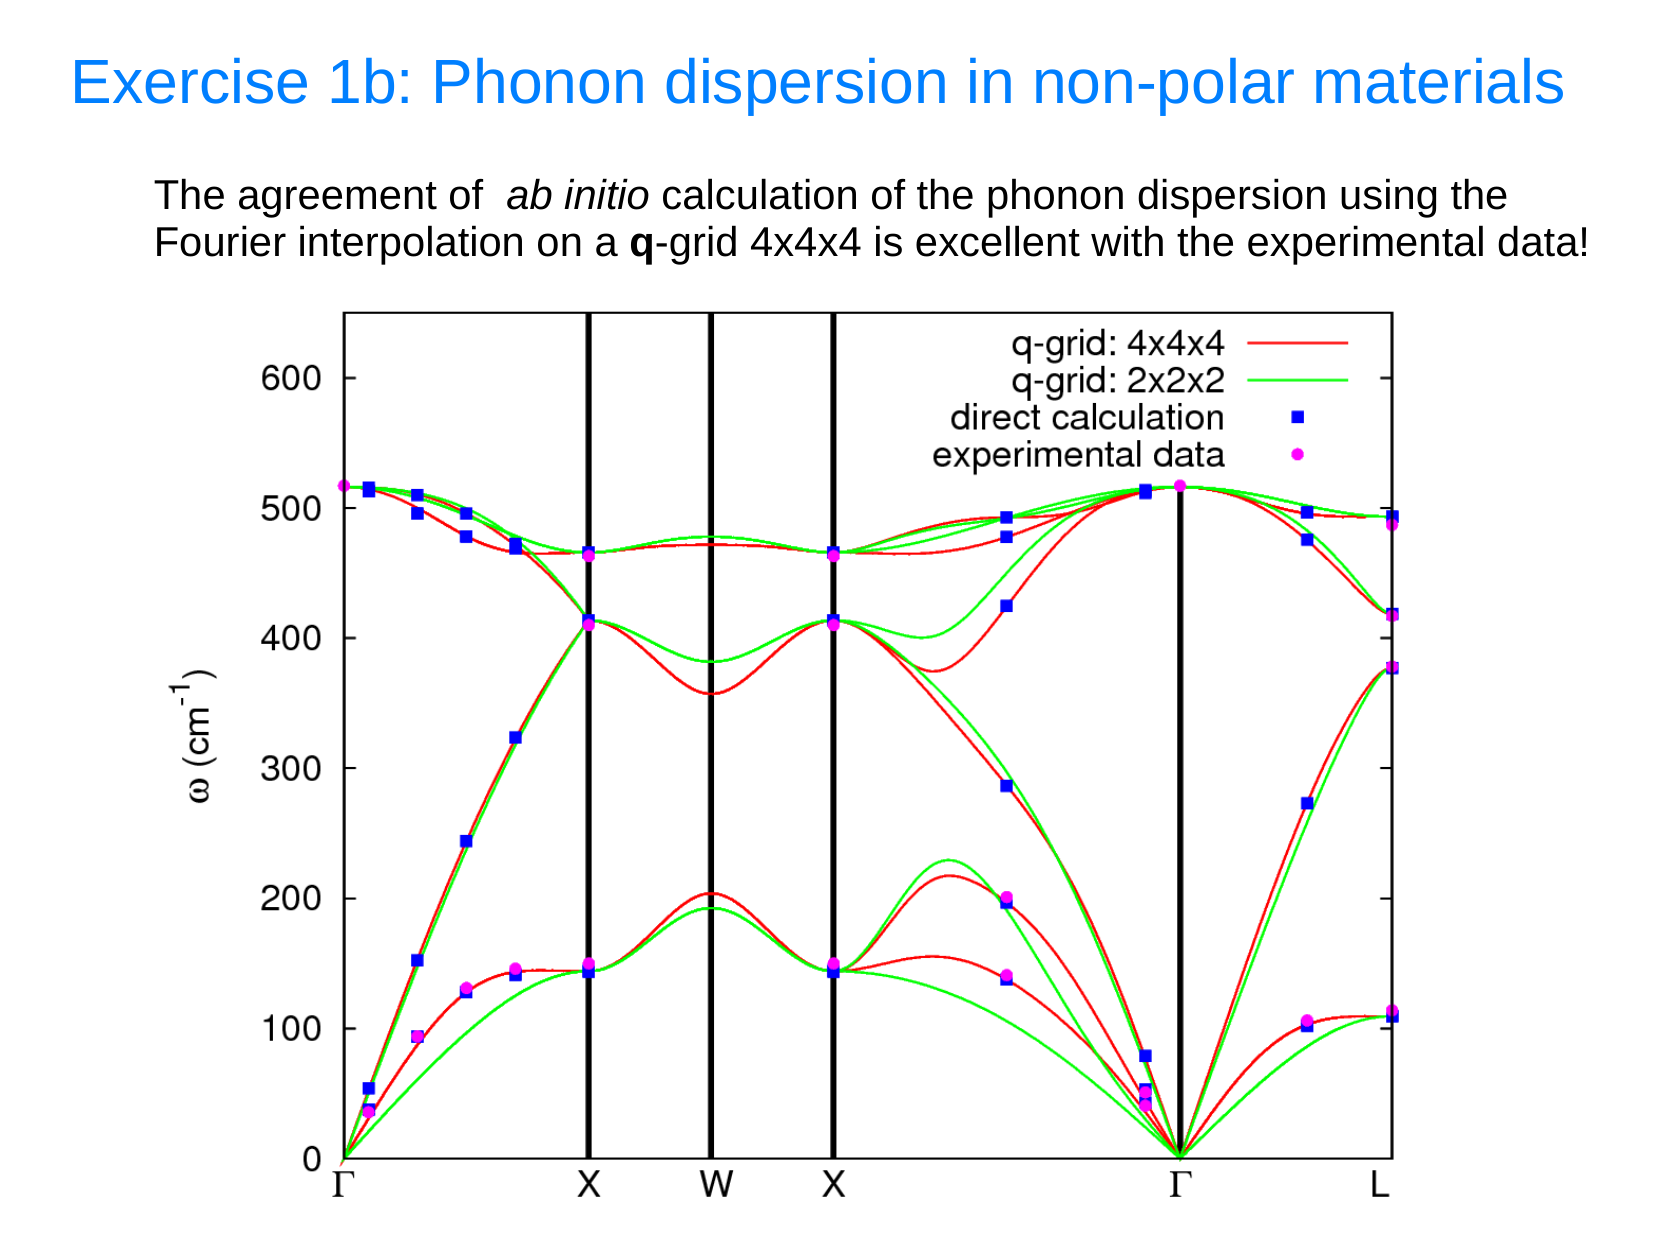

Exercise 1b: Phonon dispersion in non-polar materials
# The agreement of ab initio calculation of the phonon dispersion using the Fourier interpolation on a q-grid 4x4x4 is excellent with the experimental data!